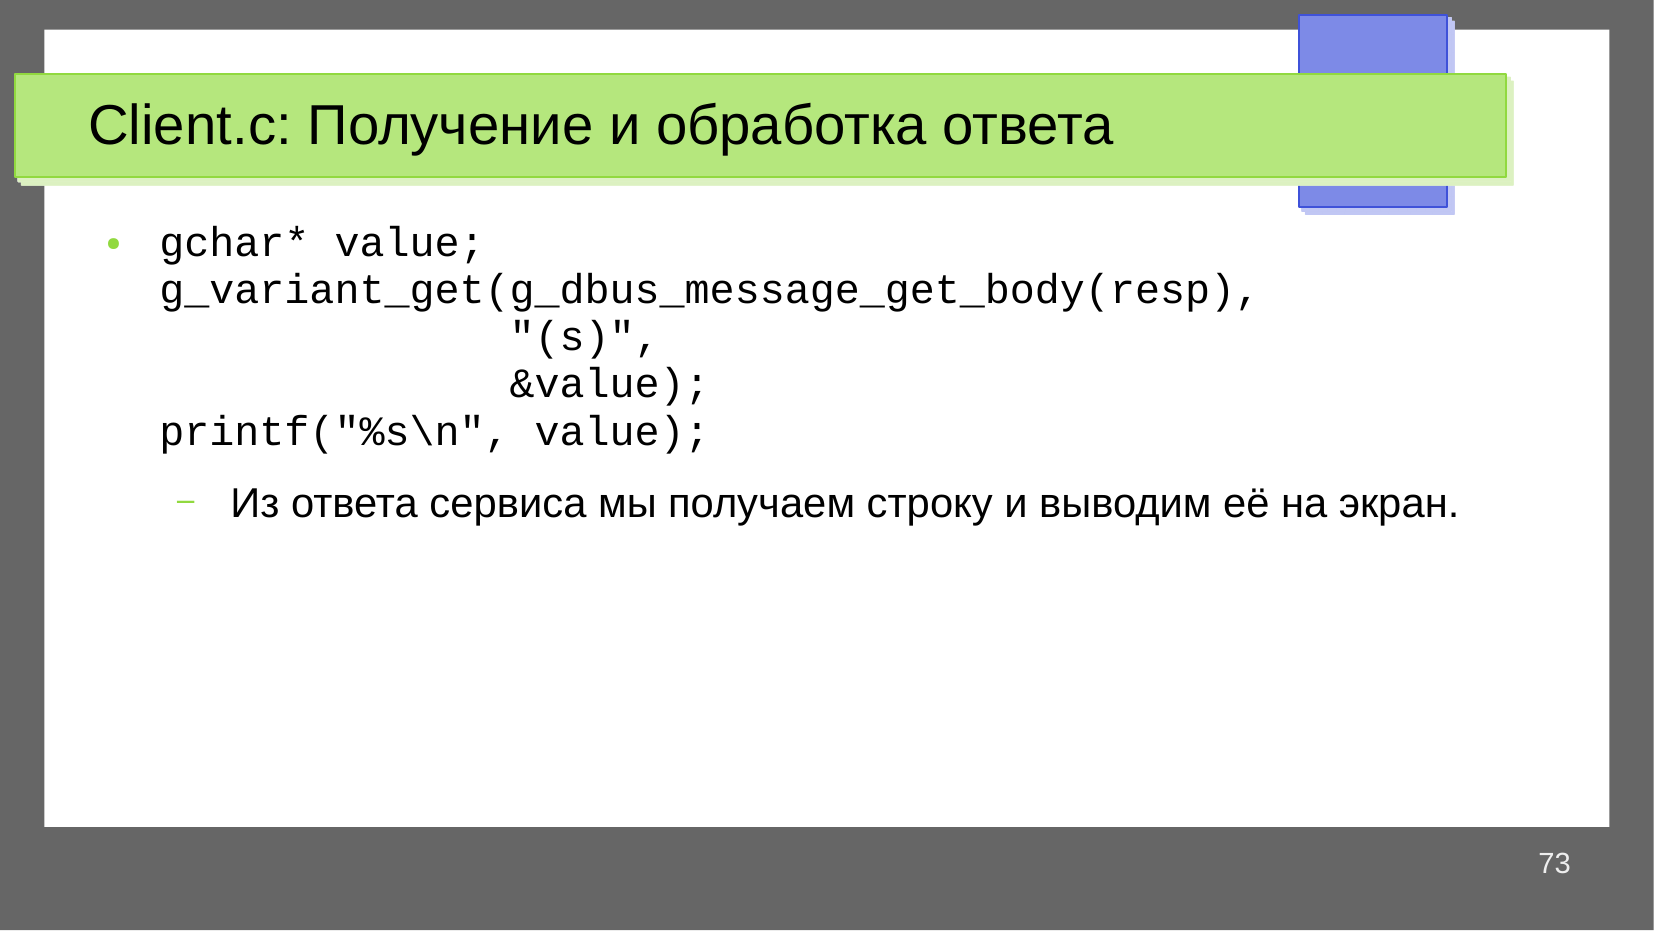

# Client.c: Получение и обработка ответа
gchar* value;
g_variant_get(g_dbus_message_get_body(resp),
 "(s)",
 &value);
printf("%s\n", value);
Из ответа сервиса мы получаем строку и выводим её на экран.
73